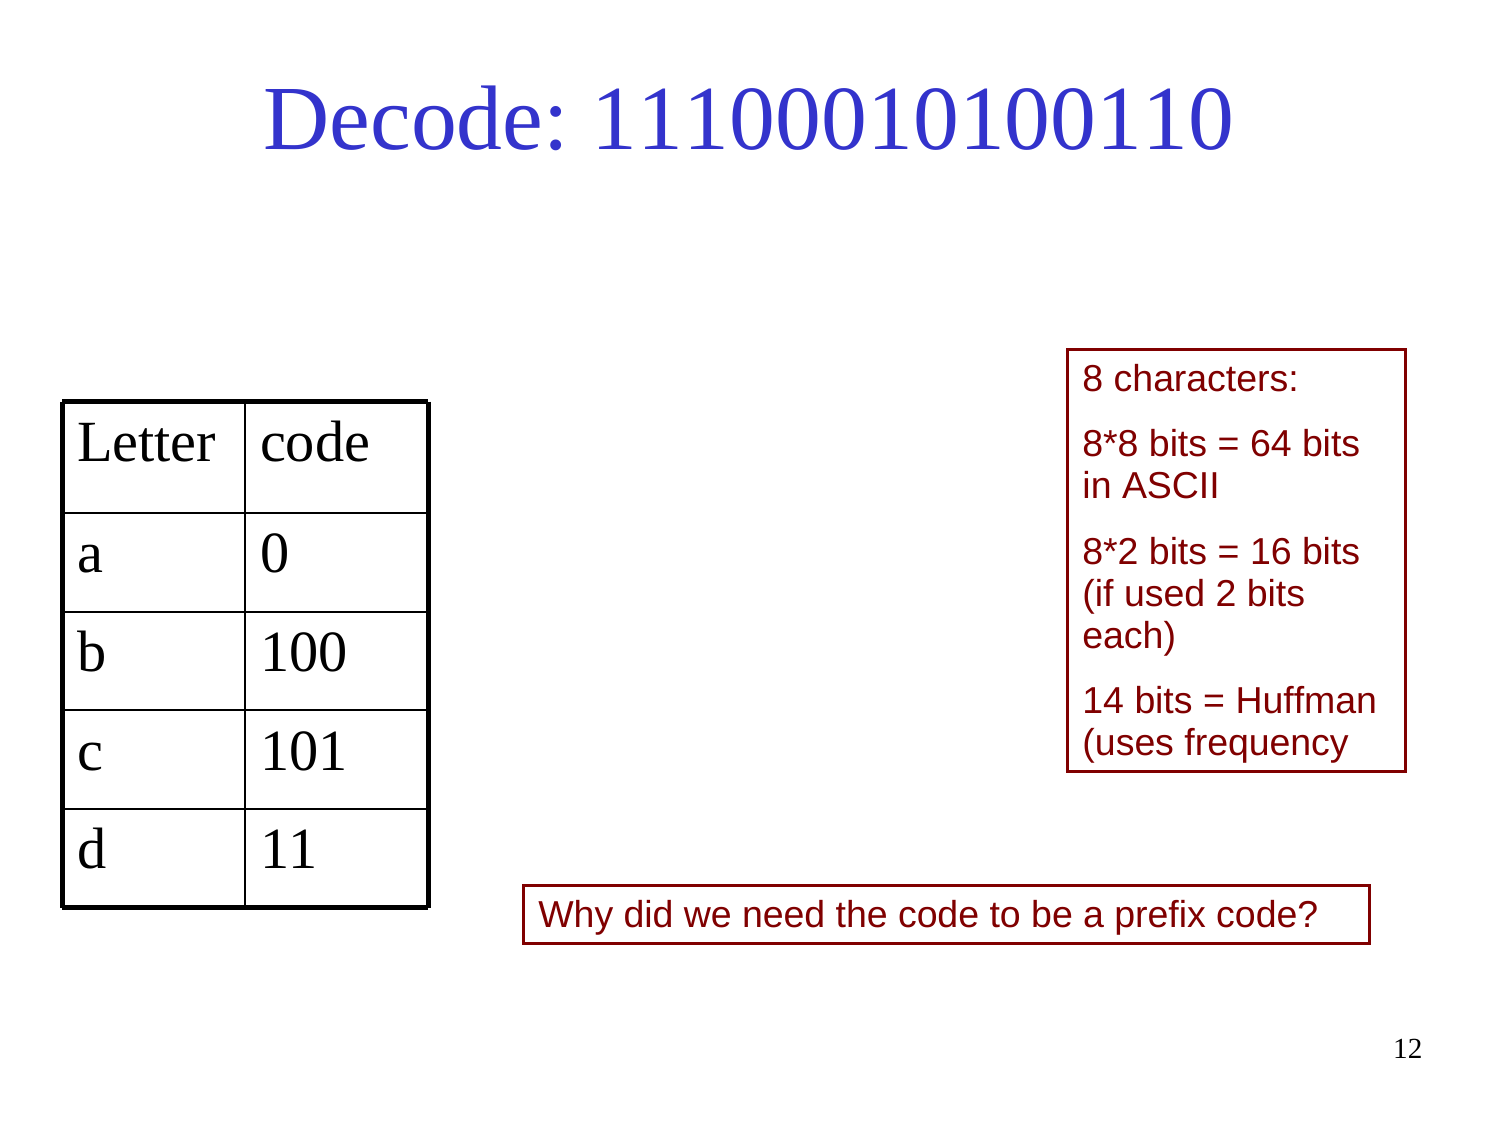

# Decode: 11100010100110
8 characters:
8*8 bits = 64 bits in ASCII
8*2 bits = 16 bits (if used 2 bits each)
14 bits = Huffman (uses frequency
Letter
code
a
0
b
100
c
101
d
11
Why did we need the code to be a prefix code?
12